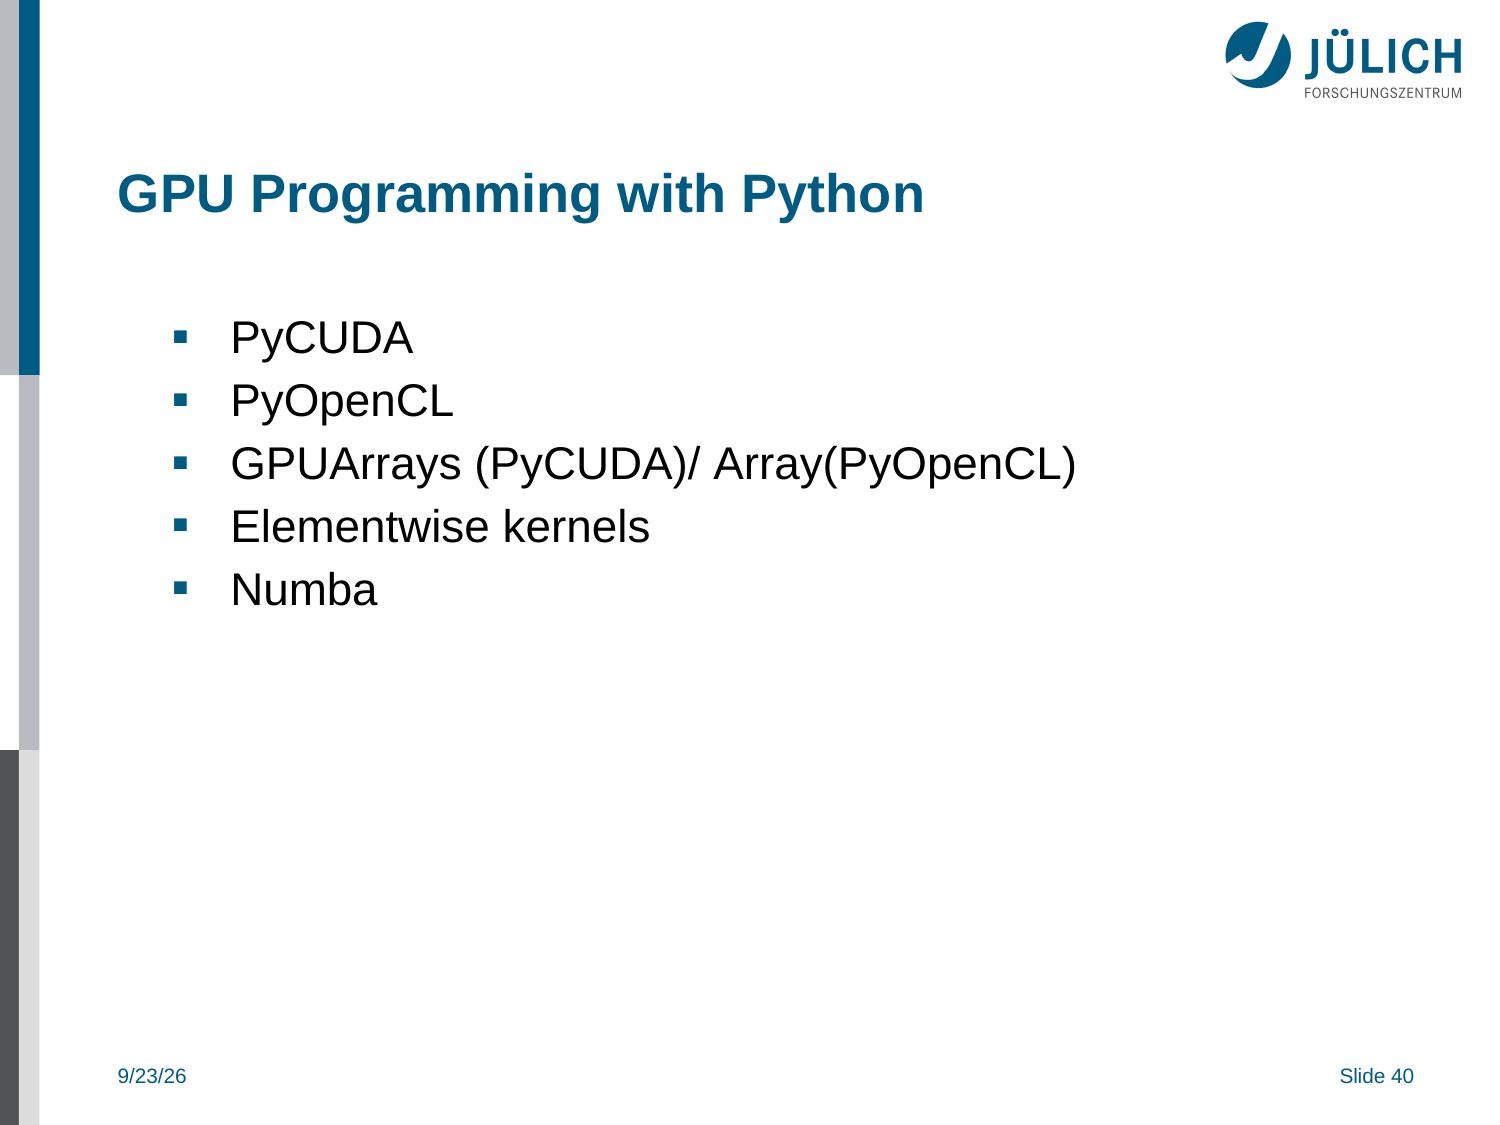

# GPU Programming with Python
PyCUDA
PyOpenCL
GPUArrays (PyCUDA)/ Array(PyOpenCL)
Elementwise kernels
Numba